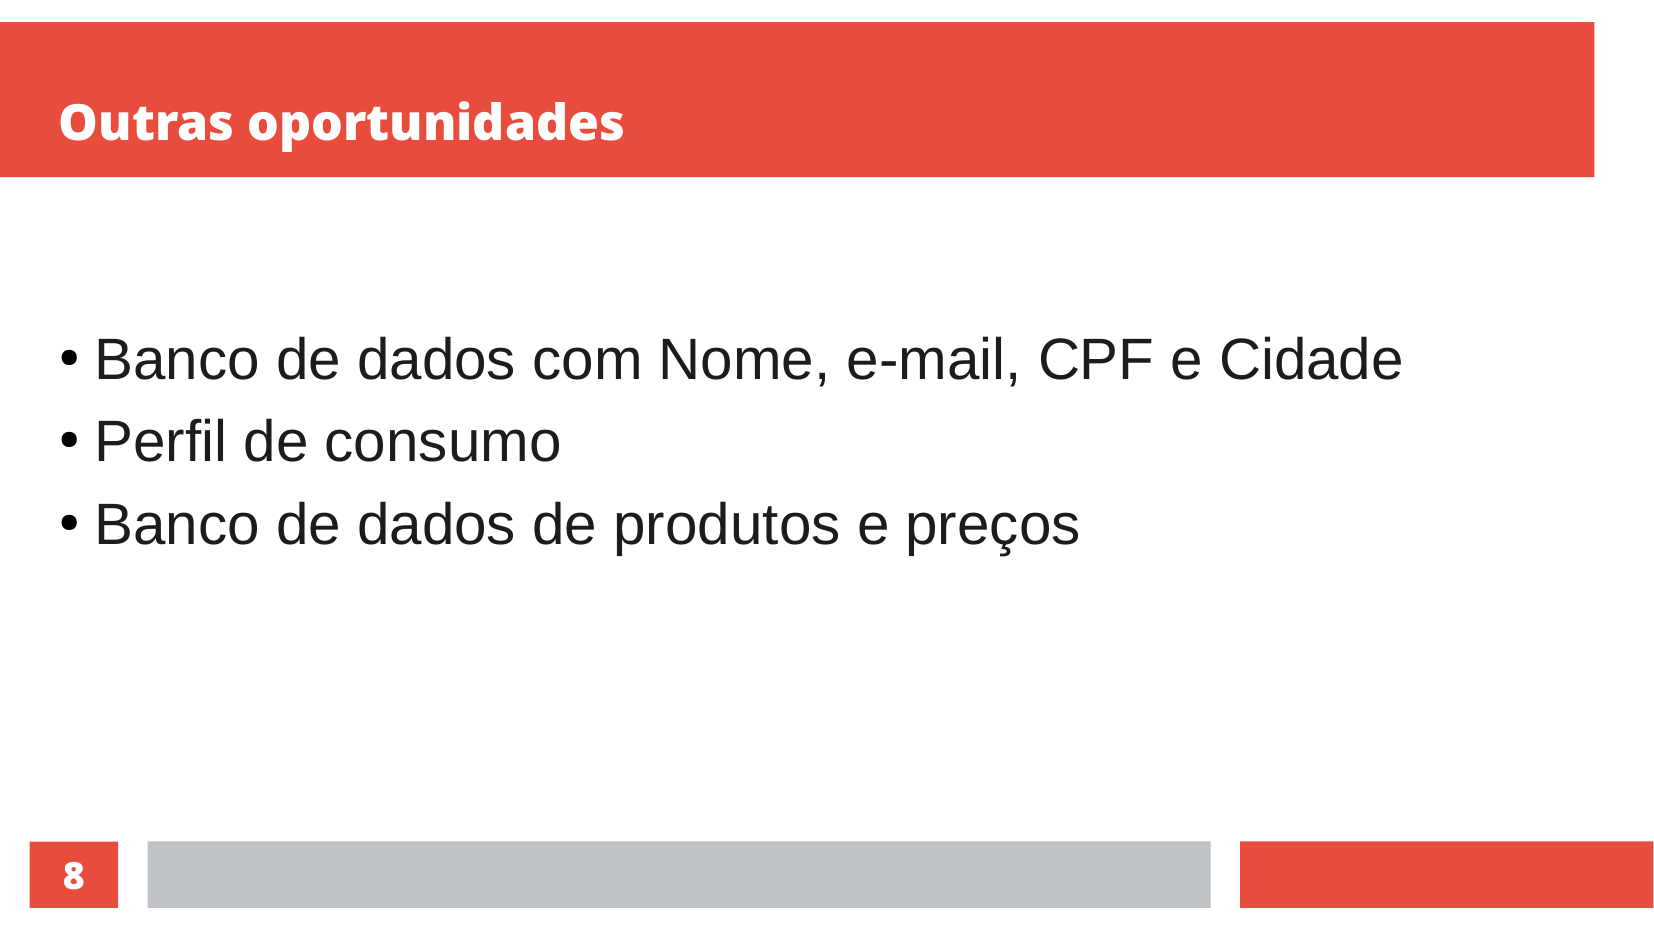

# Outras oportunidades
Banco de dados com Nome, e-mail, CPF e Cidade
Perfil de consumo
Banco de dados de produtos e preços
8